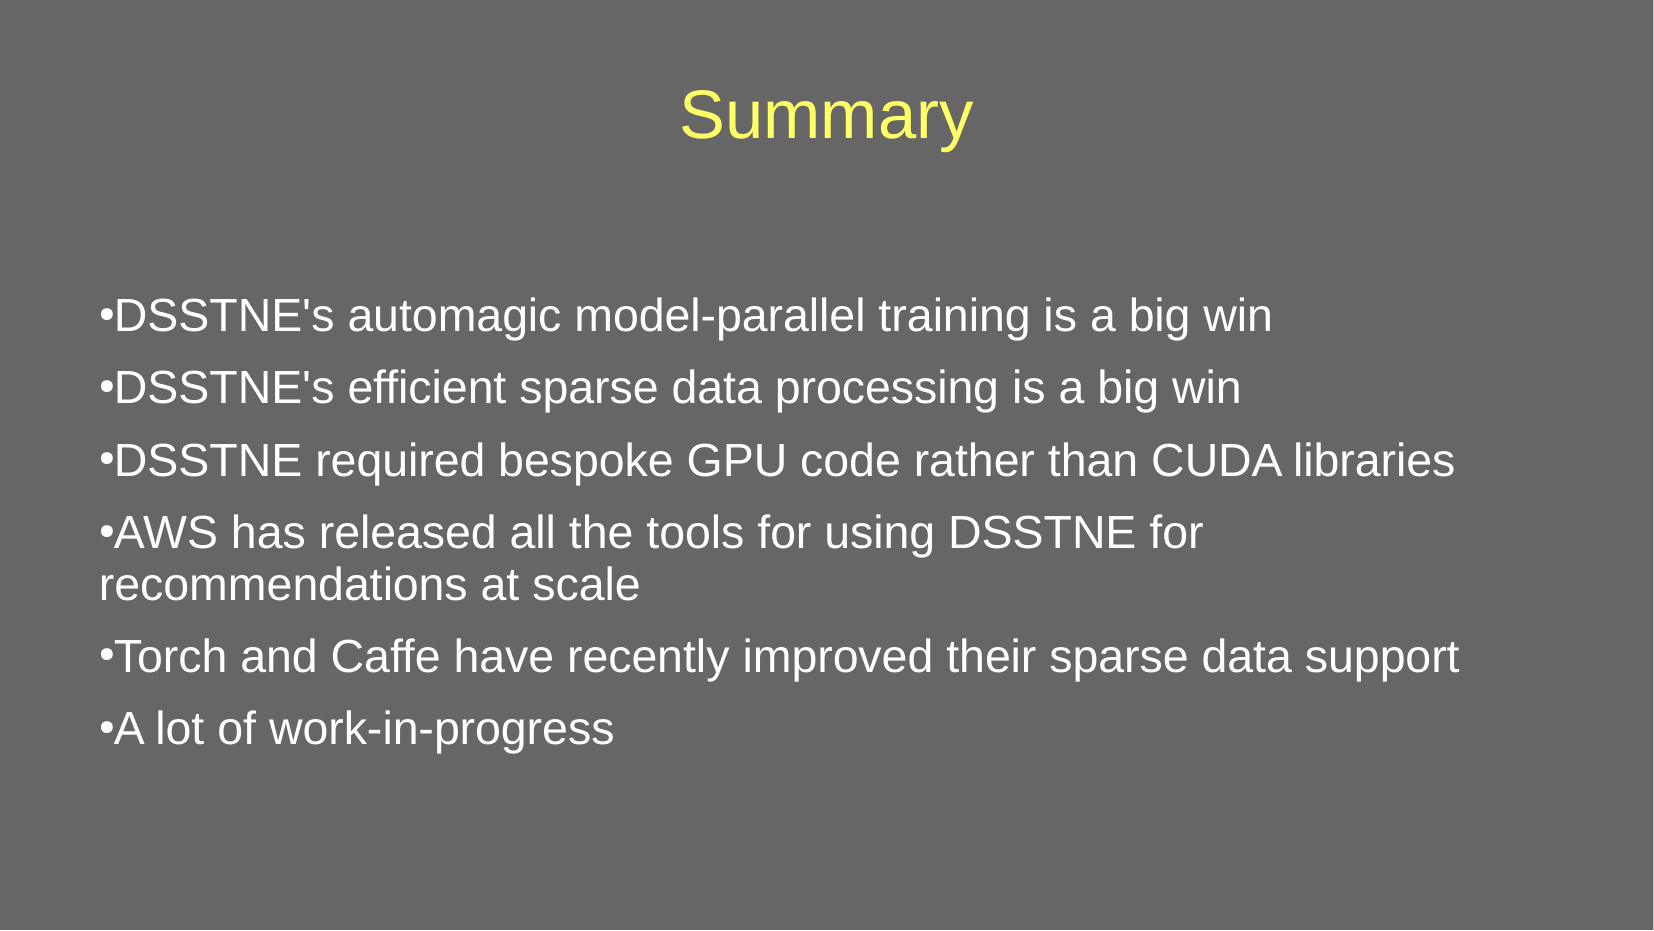

# Summary
DSSTNE's automagic model-parallel training is a big win
DSSTNE's efficient sparse data processing is a big win
DSSTNE required bespoke GPU code rather than CUDA libraries
AWS has released all the tools for using DSSTNE for recommendations at scale
Torch and Caffe have recently improved their sparse data support
A lot of work-in-progress